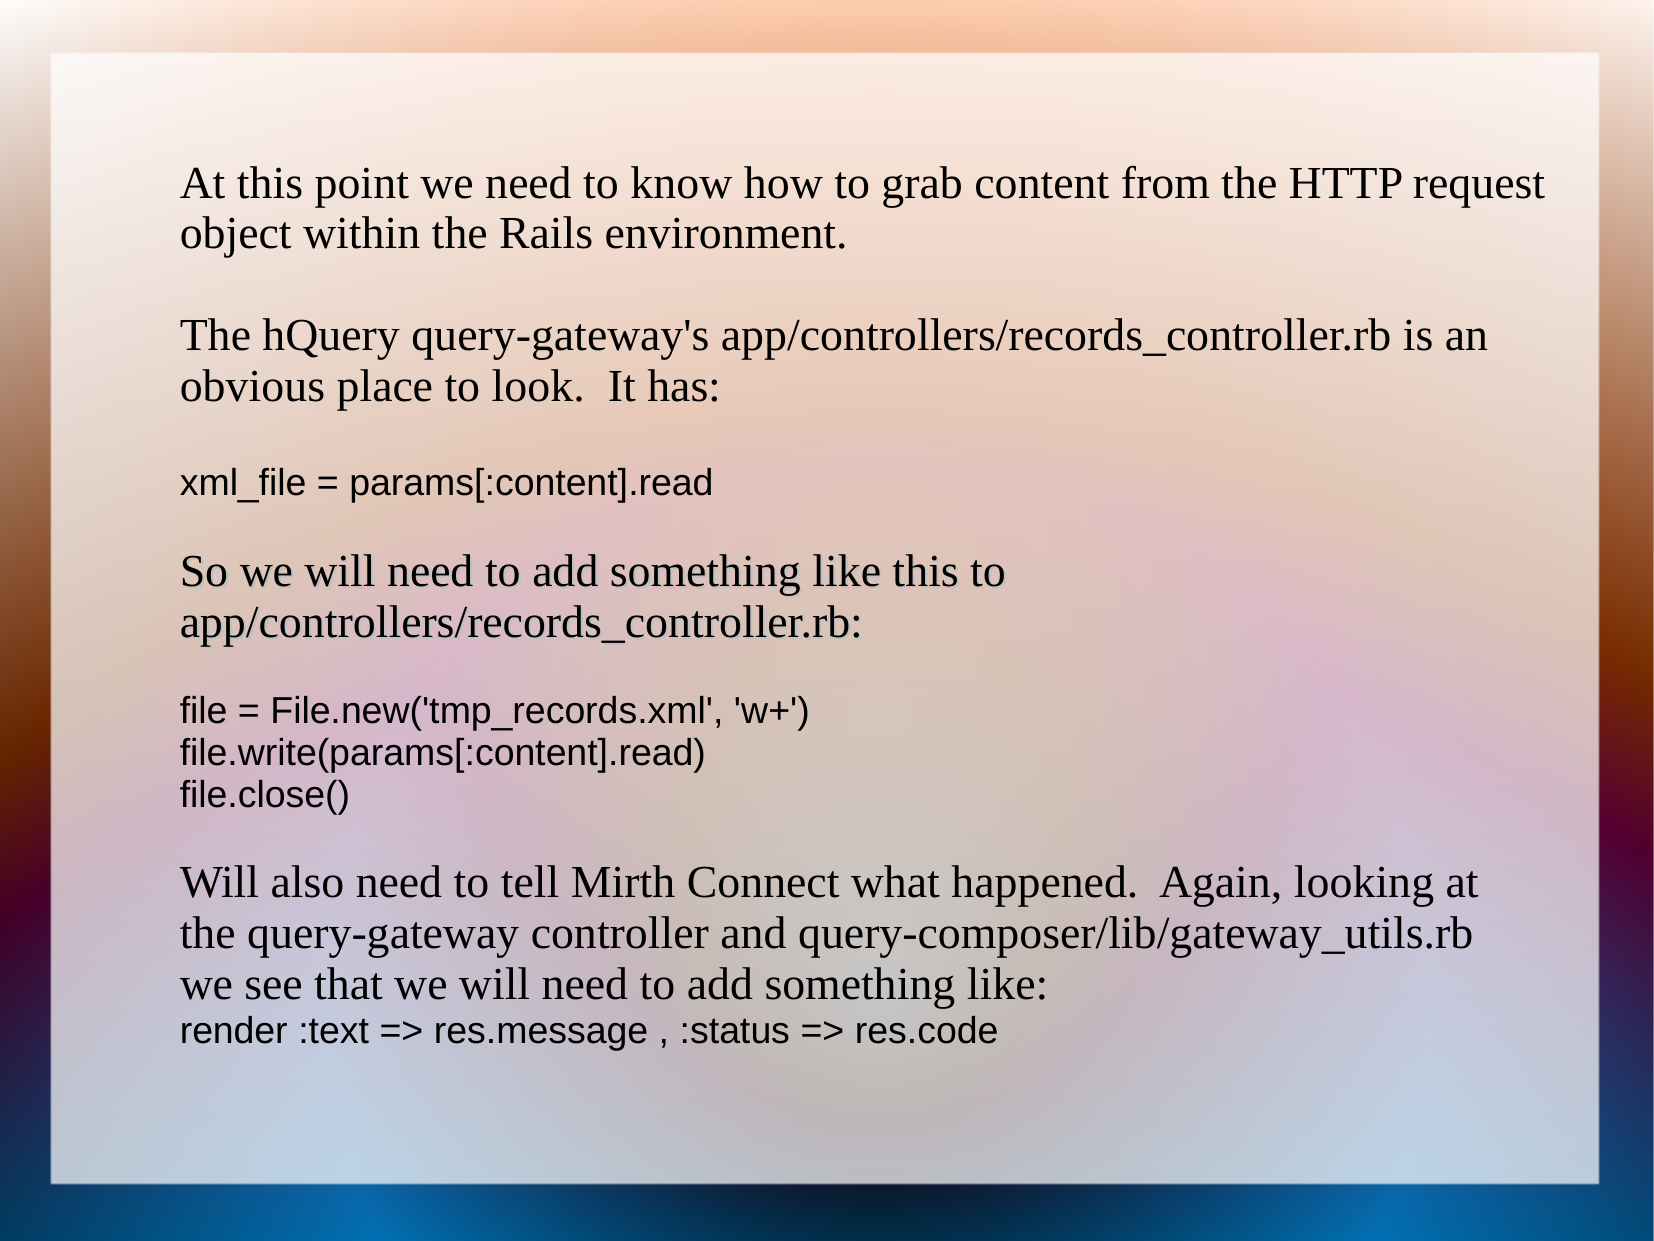

At this point we need to know how to grab content from the HTTP request
object within the Rails environment.
The hQuery query-gateway's app/controllers/records_controller.rb is an
obvious place to look. It has:
xml_file = params[:content].read
So we will need to add something like this to
app/controllers/records_controller.rb:
file = File.new('tmp_records.xml', 'w+')
file.write(params[:content].read)
file.close()
Will also need to tell Mirth Connect what happened. Again, looking at
the query-gateway controller and query-composer/lib/gateway_utils.rb
we see that we will need to add something like:
render :text => res.message , :status => res.code